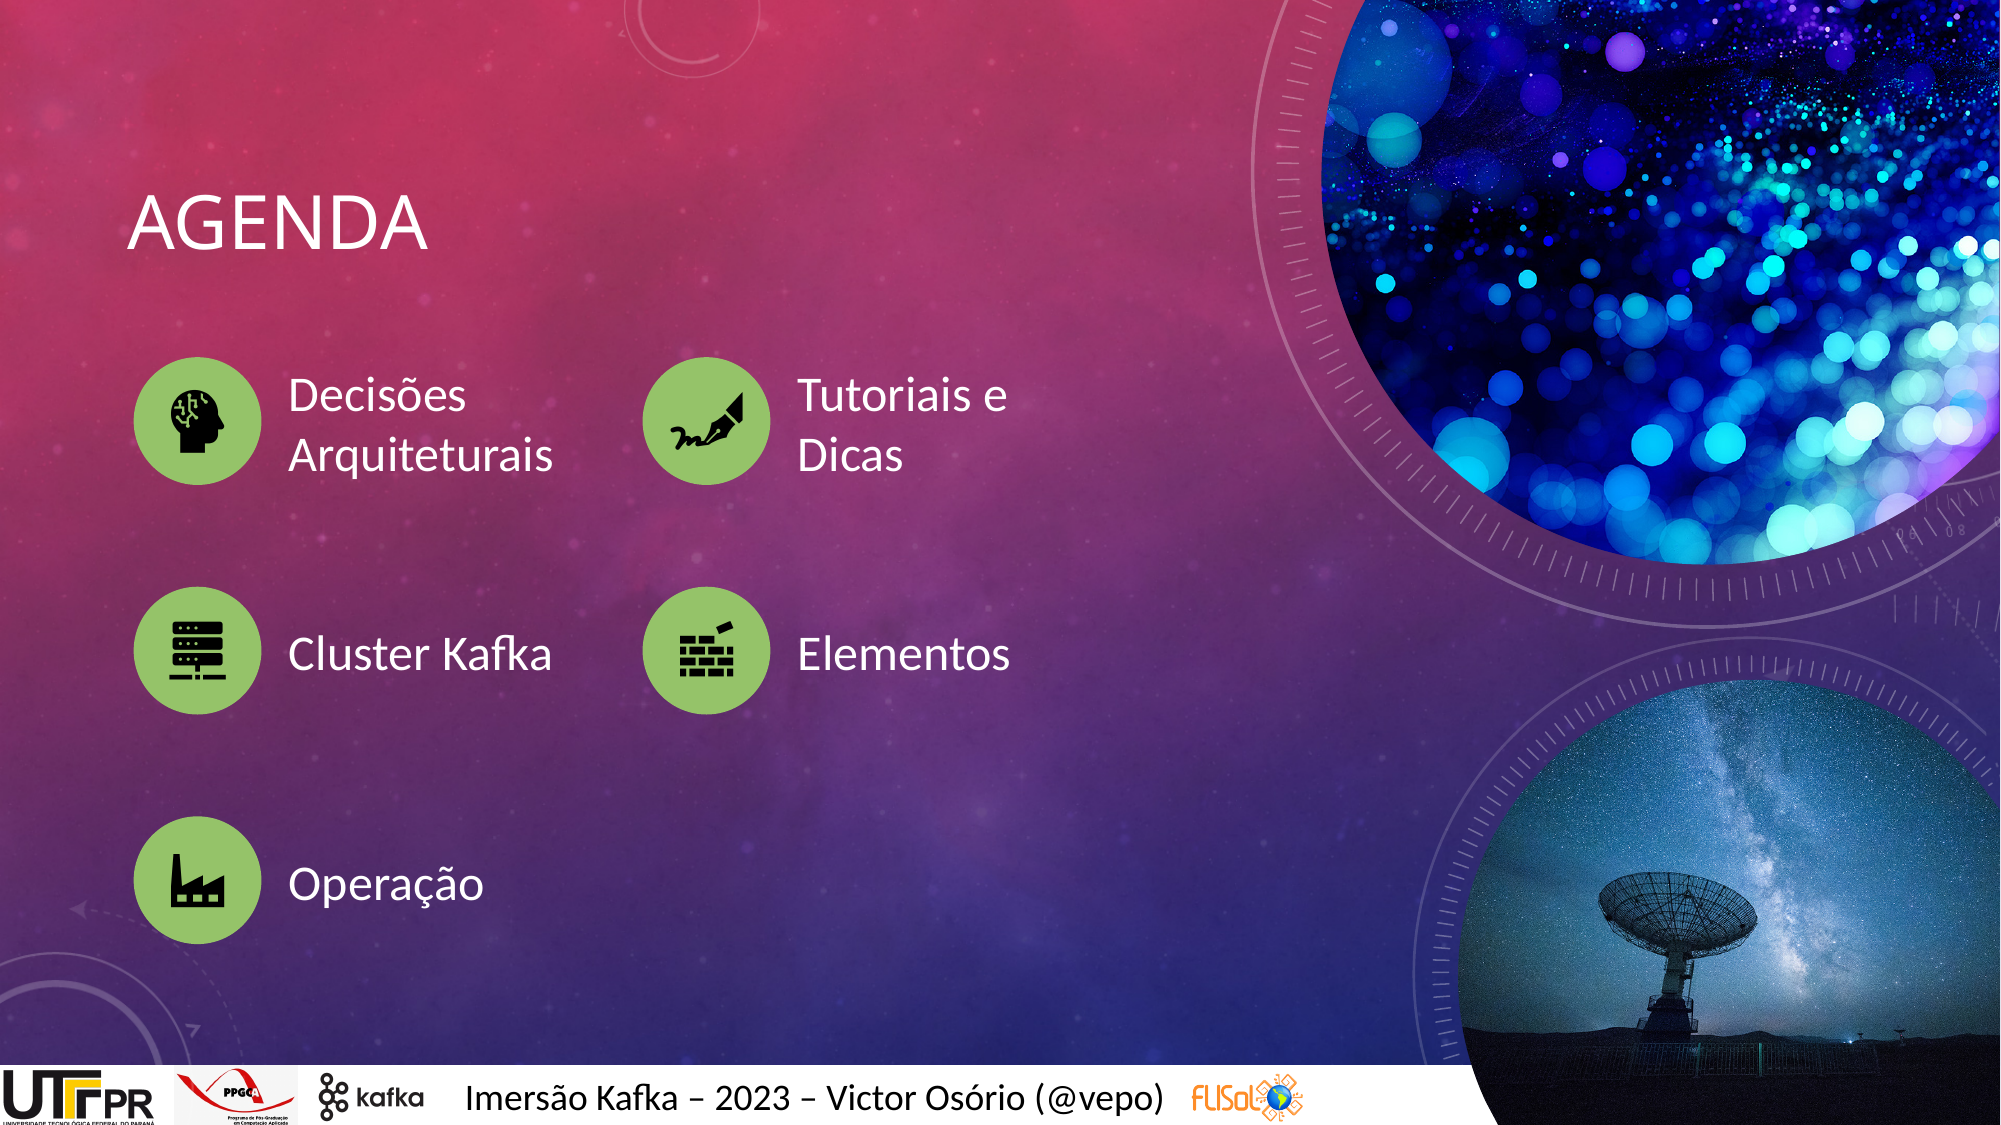

# Agenda
Decisões Arquiteturais
Tutoriais e Dicas
Cluster Kafka
Elementos
Operação